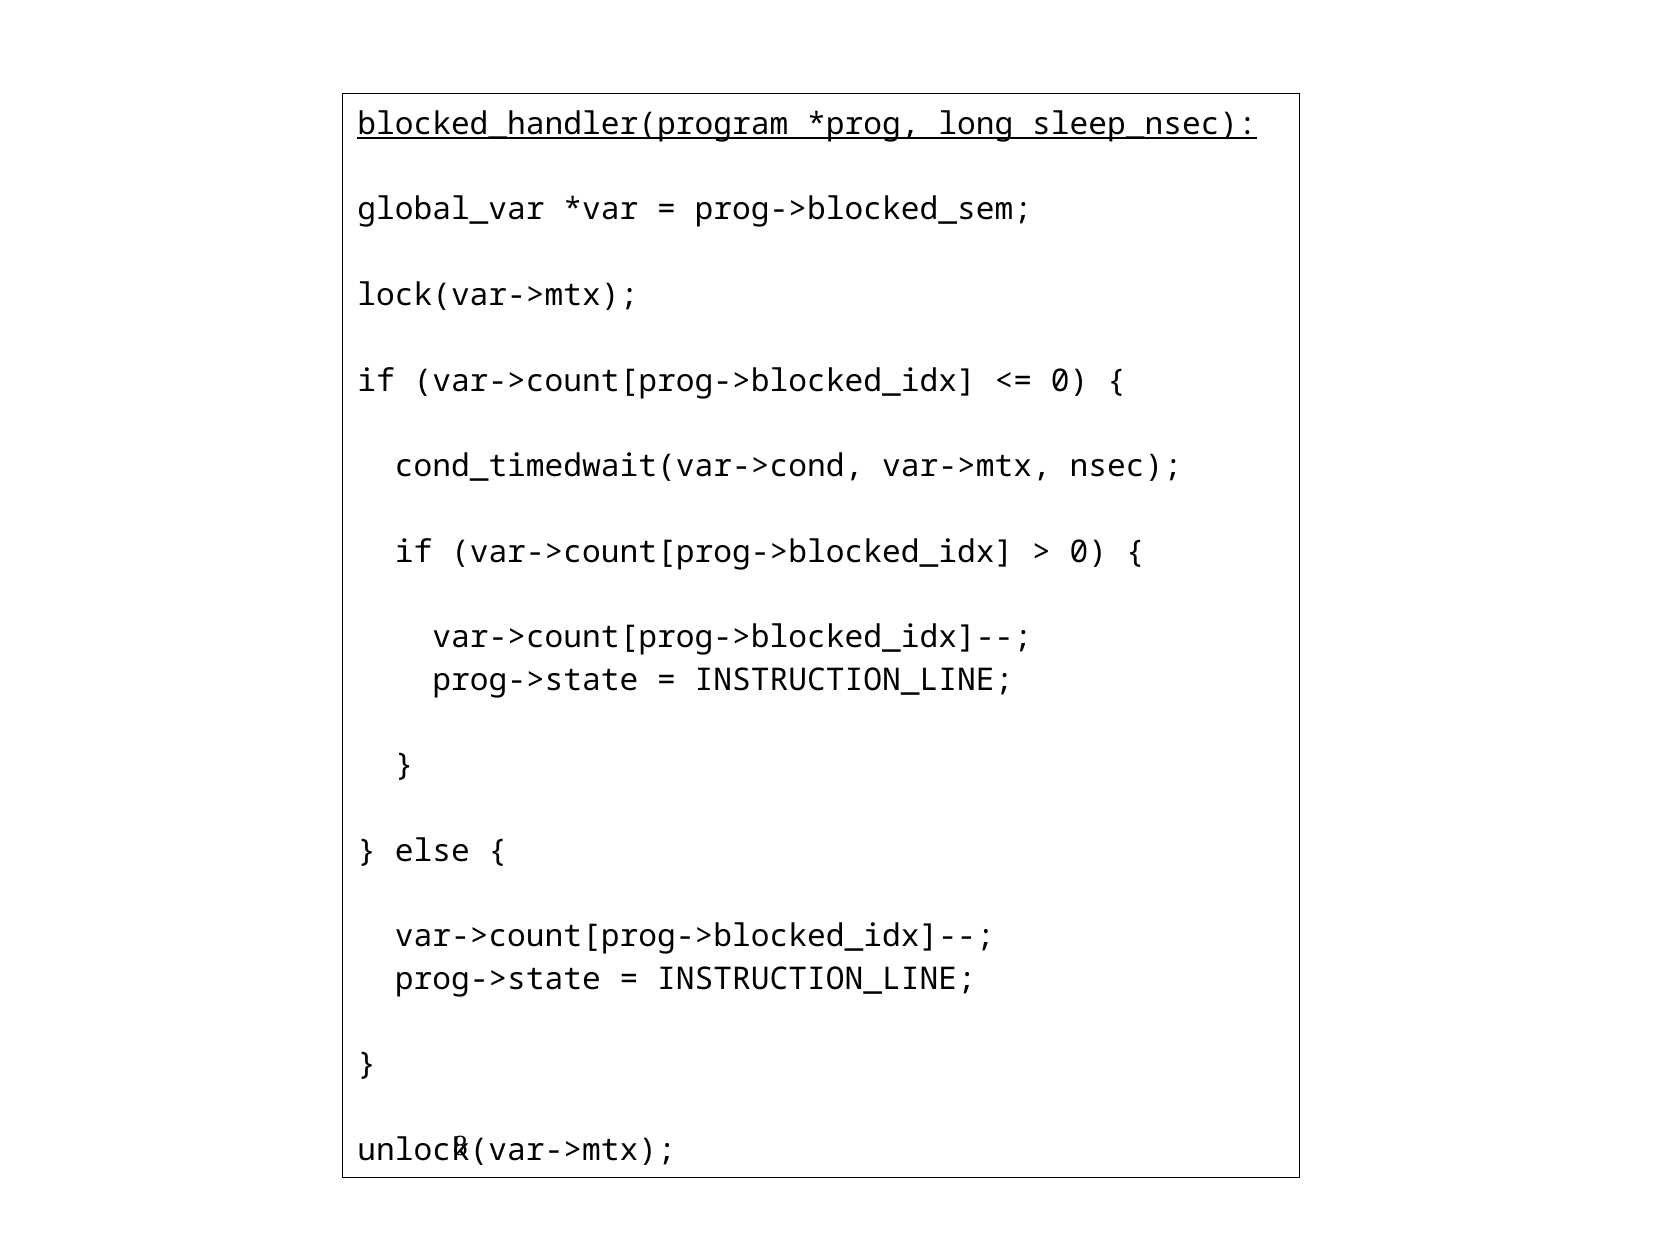

blocked_handler(program *prog, long sleep_nsec):
global_var *var = prog->blocked_sem;
lock(var->mtx);
if (var->count[prog->blocked_idx] <= 0) {
 cond_timedwait(var->cond, var->mtx, nsec);
 if (var->count[prog->blocked_idx] > 0) {
 var->count[prog->blocked_idx]--;
 prog->state = INSTRUCTION_LINE;
 }
} else {
 var->count[prog->blocked_idx]--;
 prog->state = INSTRUCTION_LINE;
}
unlock(var->mtx);
8